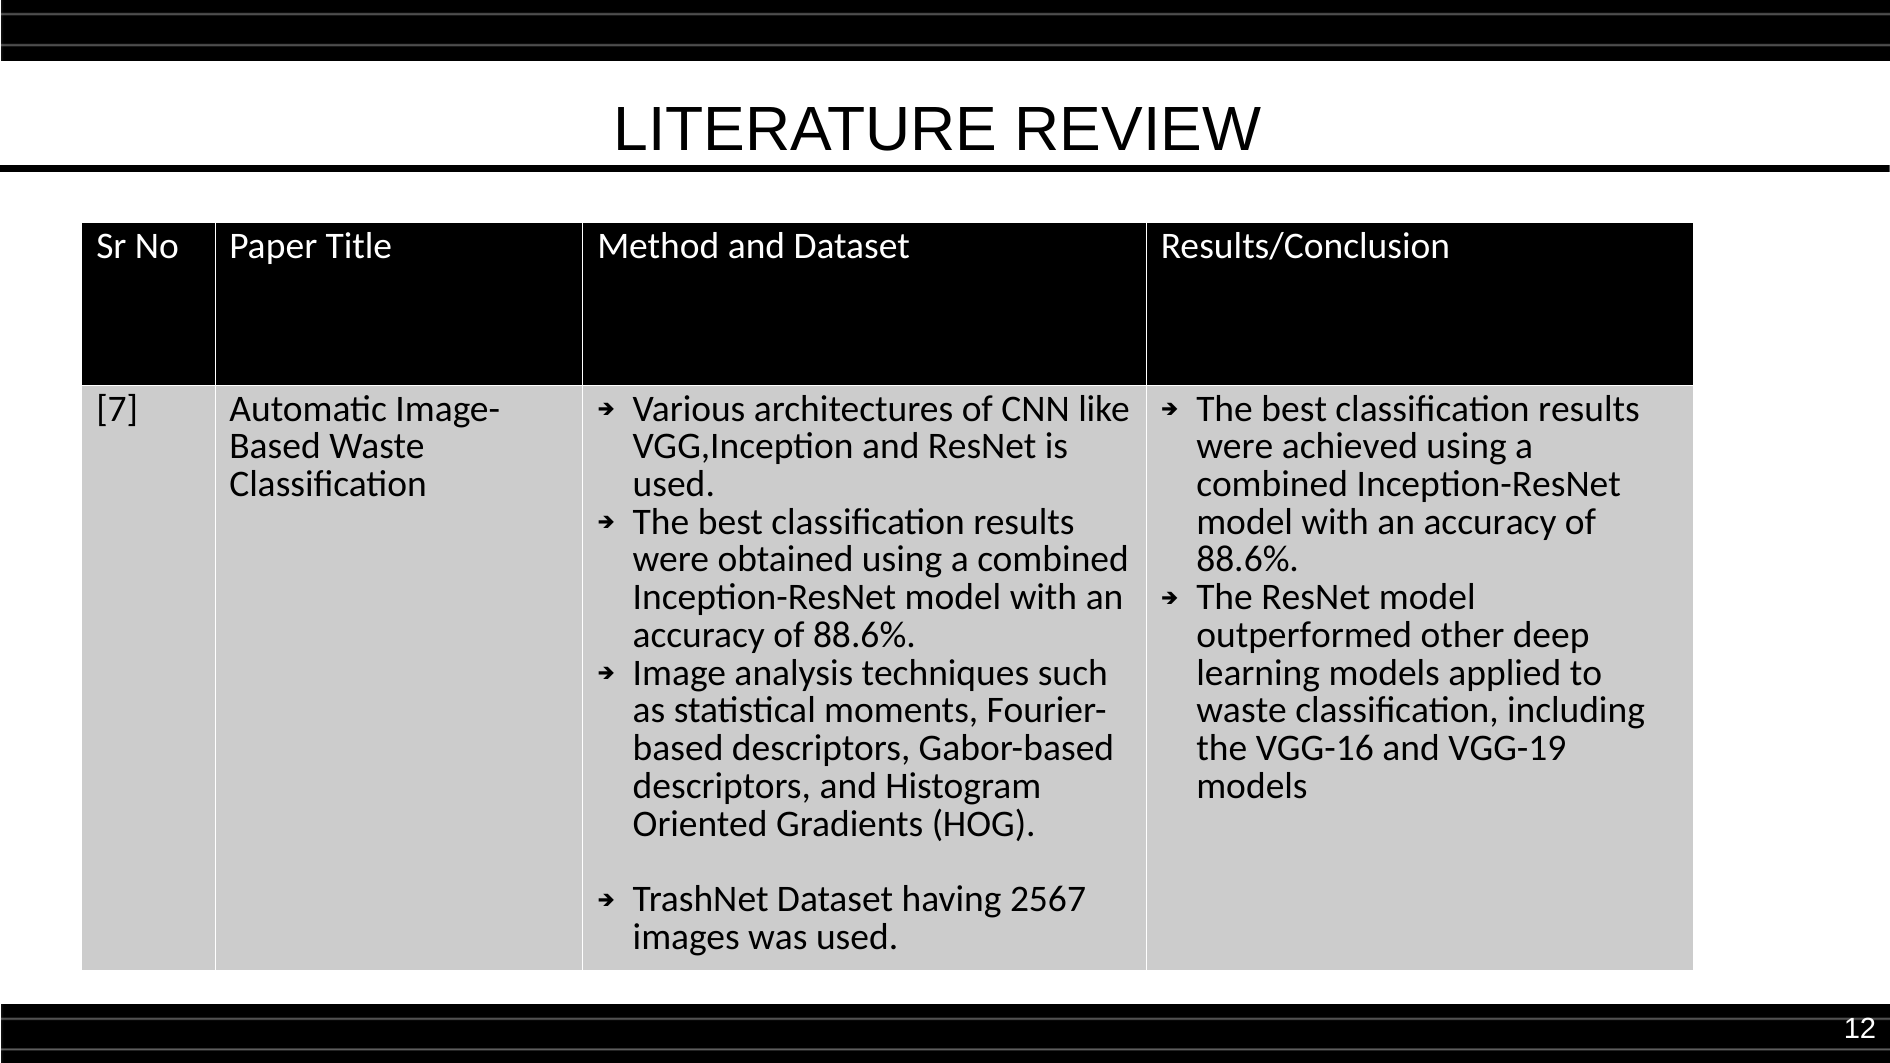

# LITERATURE REVIEW
| Sr No | Paper Title | Method and Dataset | Results/Conclusion |
| --- | --- | --- | --- |
| [7] | Automatic Image-Based Waste Classification | Various architectures of CNN like VGG,Inception and ResNet is used. The best classification results were obtained using a combined Inception-ResNet model with an accuracy of 88.6%. Image analysis techniques such as statistical moments, Fourier-based descriptors, Gabor-based descriptors, and Histogram Oriented Gradients (HOG). TrashNet Dataset having 2567 images was used. | The best classification results were achieved using a combined Inception-ResNet model with an accuracy of 88.6%. The ResNet model outperformed other deep learning models applied to waste classification, including the VGG-16 and VGG-19 models |